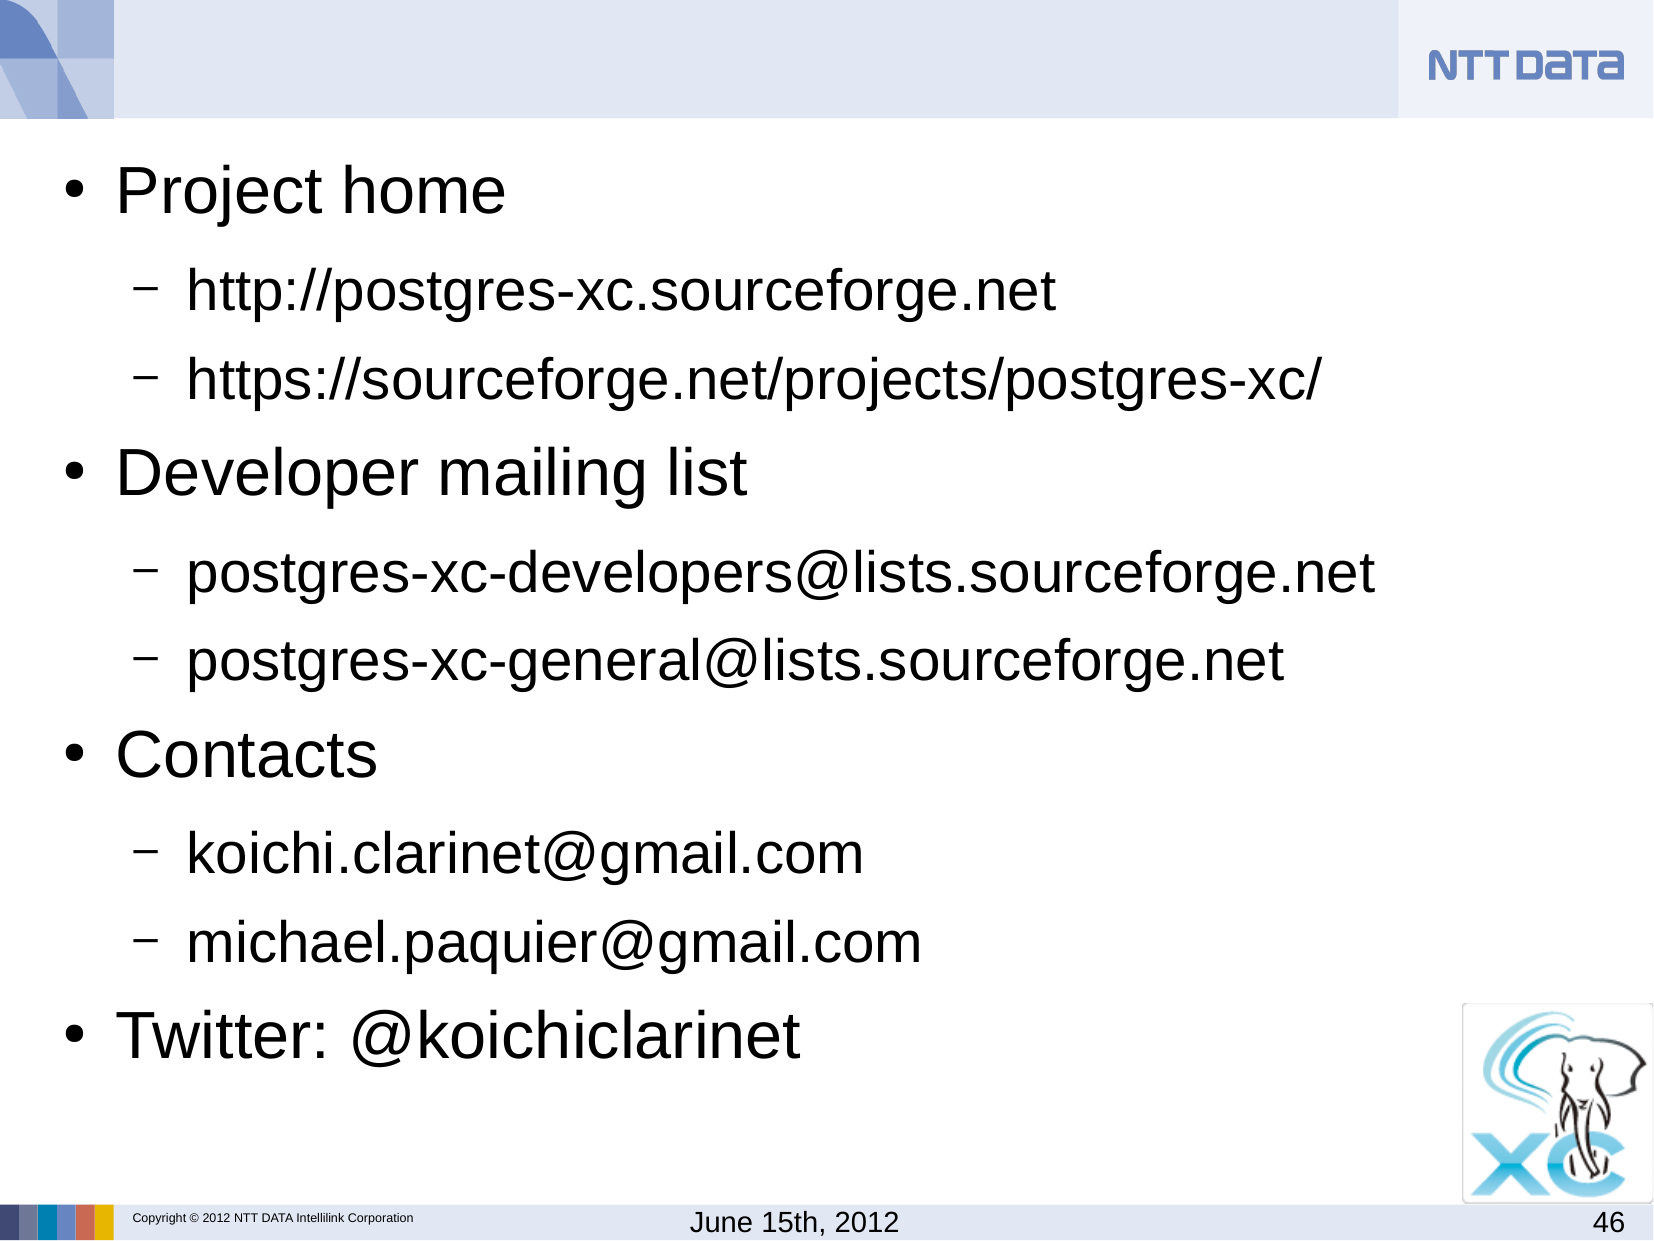

#
Project home
http://postgres-xc.sourceforge.net
https://sourceforge.net/projects/postgres-xc/
Developer mailing list
postgres-xc-developers@lists.sourceforge.net
postgres-xc-general@lists.sourceforge.net
Contacts
koichi.clarinet@gmail.com
michael.paquier@gmail.com
Twitter: @koichiclarinet
June 15th, 2012
46